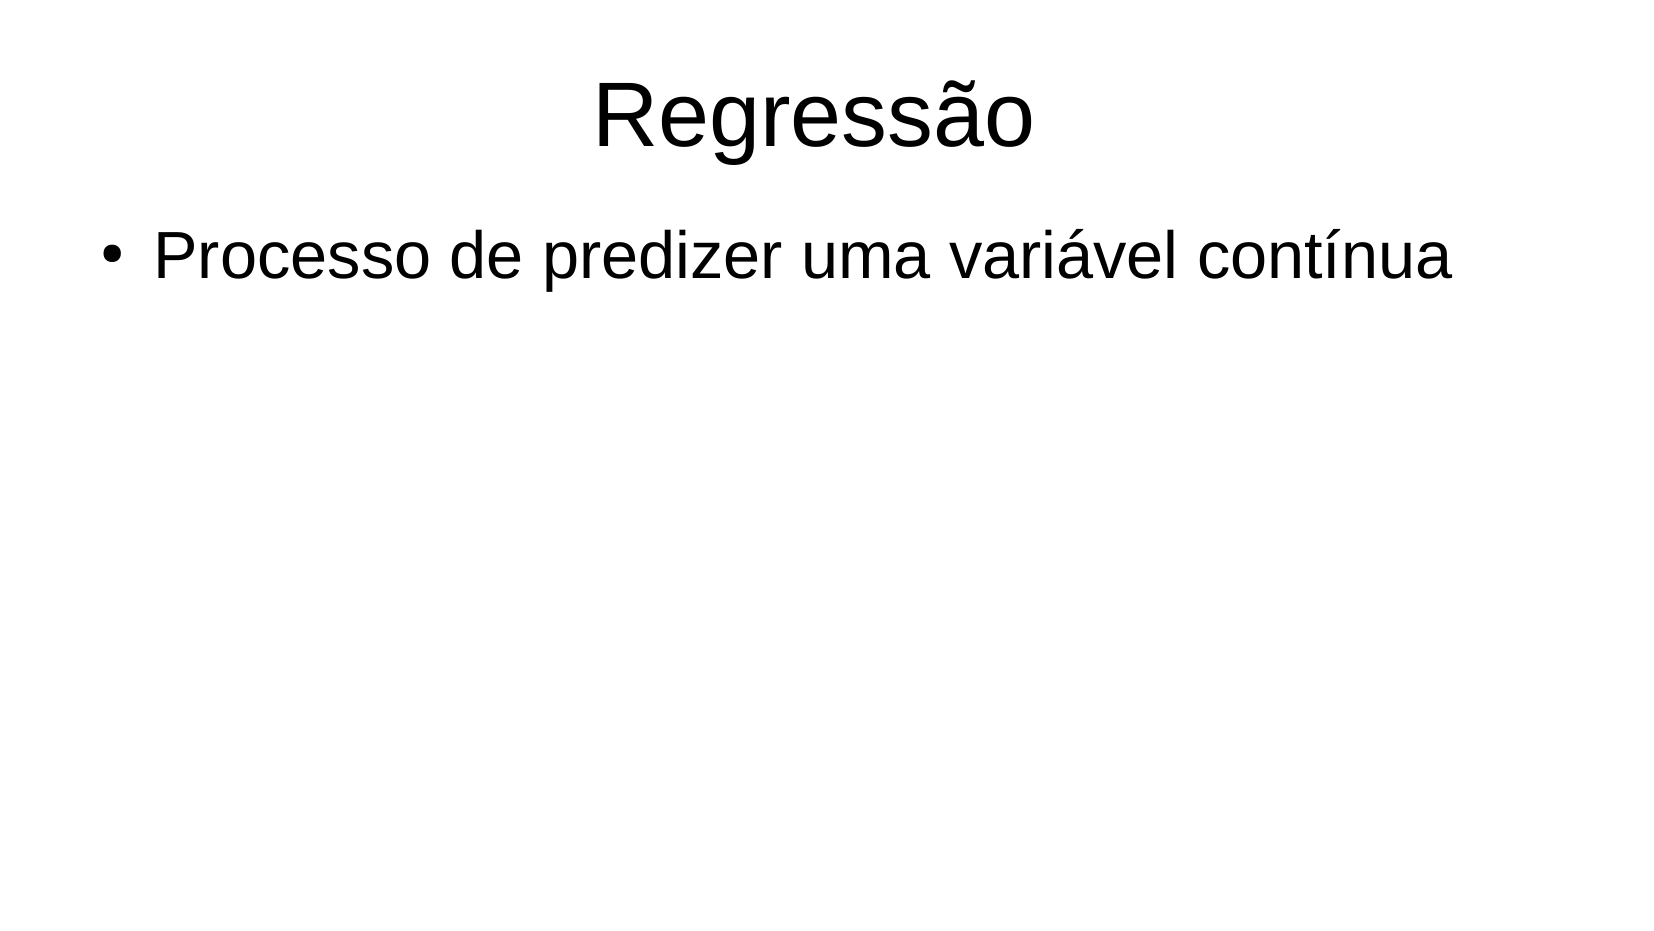

# Regressão
Processo de predizer uma variável contínua